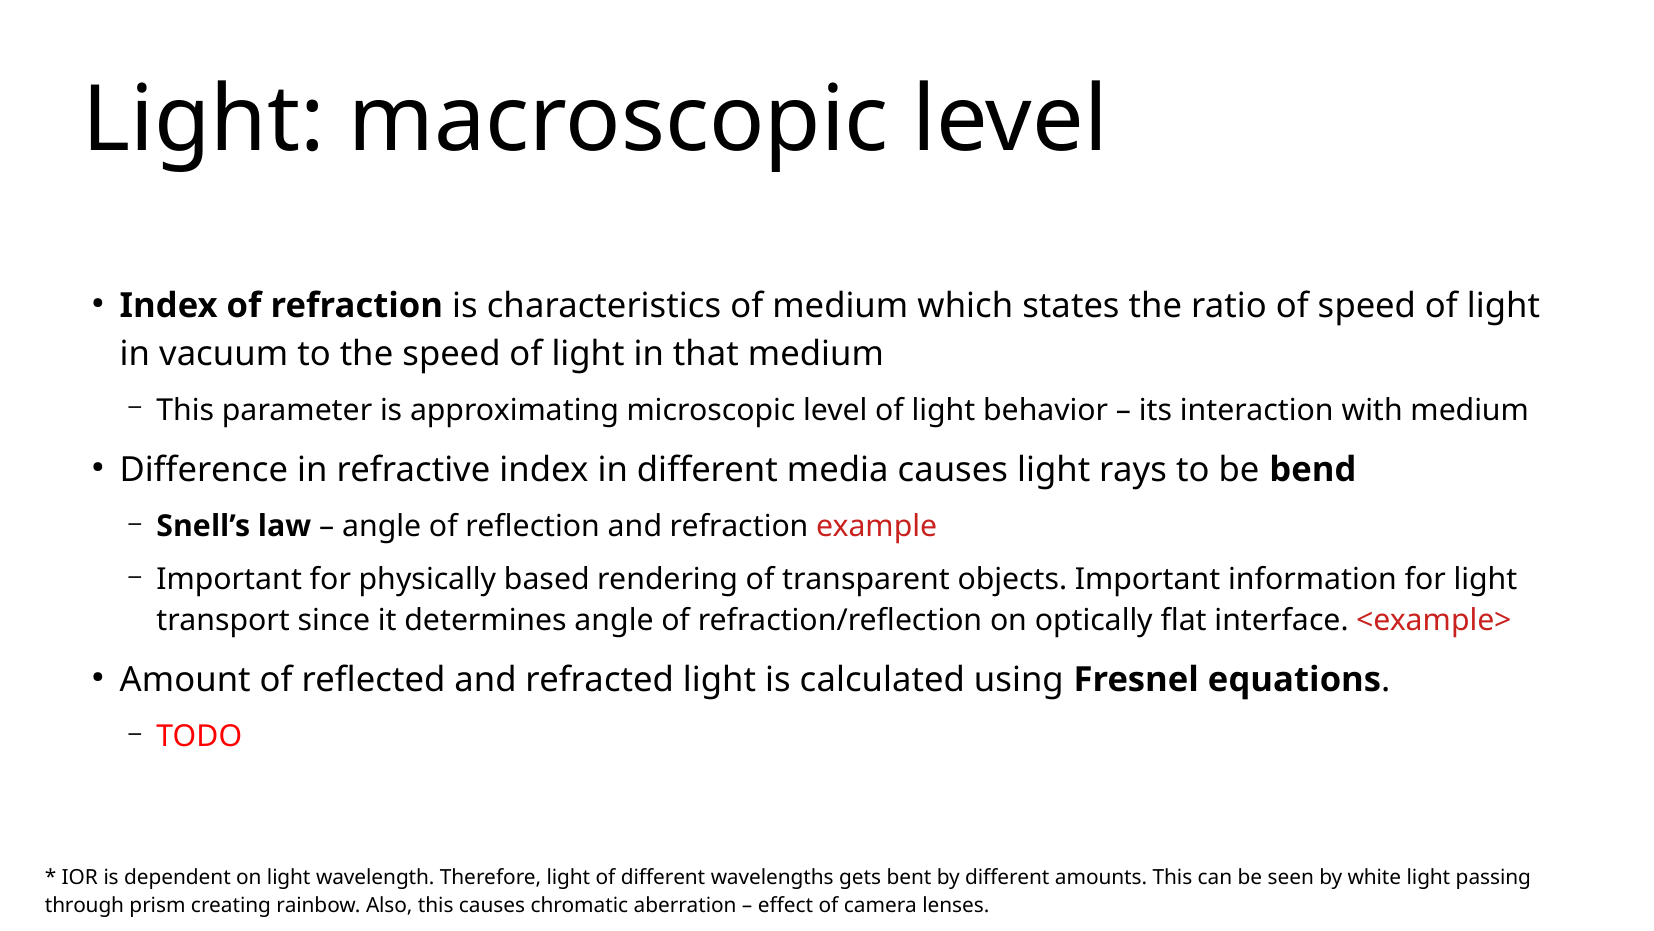

# Light: macroscopic level
Index of refraction is characteristics of medium which states the ratio of speed of light in vacuum to the speed of light in that medium
This parameter is approximating microscopic level of light behavior – its interaction with medium
Difference in refractive index in different media causes light rays to be bend
Snell’s law – angle of reflection and refraction example
Important for physically based rendering of transparent objects. Important information for light transport since it determines angle of refraction/reflection on optically flat interface. <example>
Amount of reflected and refracted light is calculated using Fresnel equations.
TODO
* IOR is dependent on light wavelength. Therefore, light of different wavelengths gets bent by different amounts. This can be seen by white light passing through prism creating rainbow. Also, this causes chromatic aberration – effect of camera lenses.